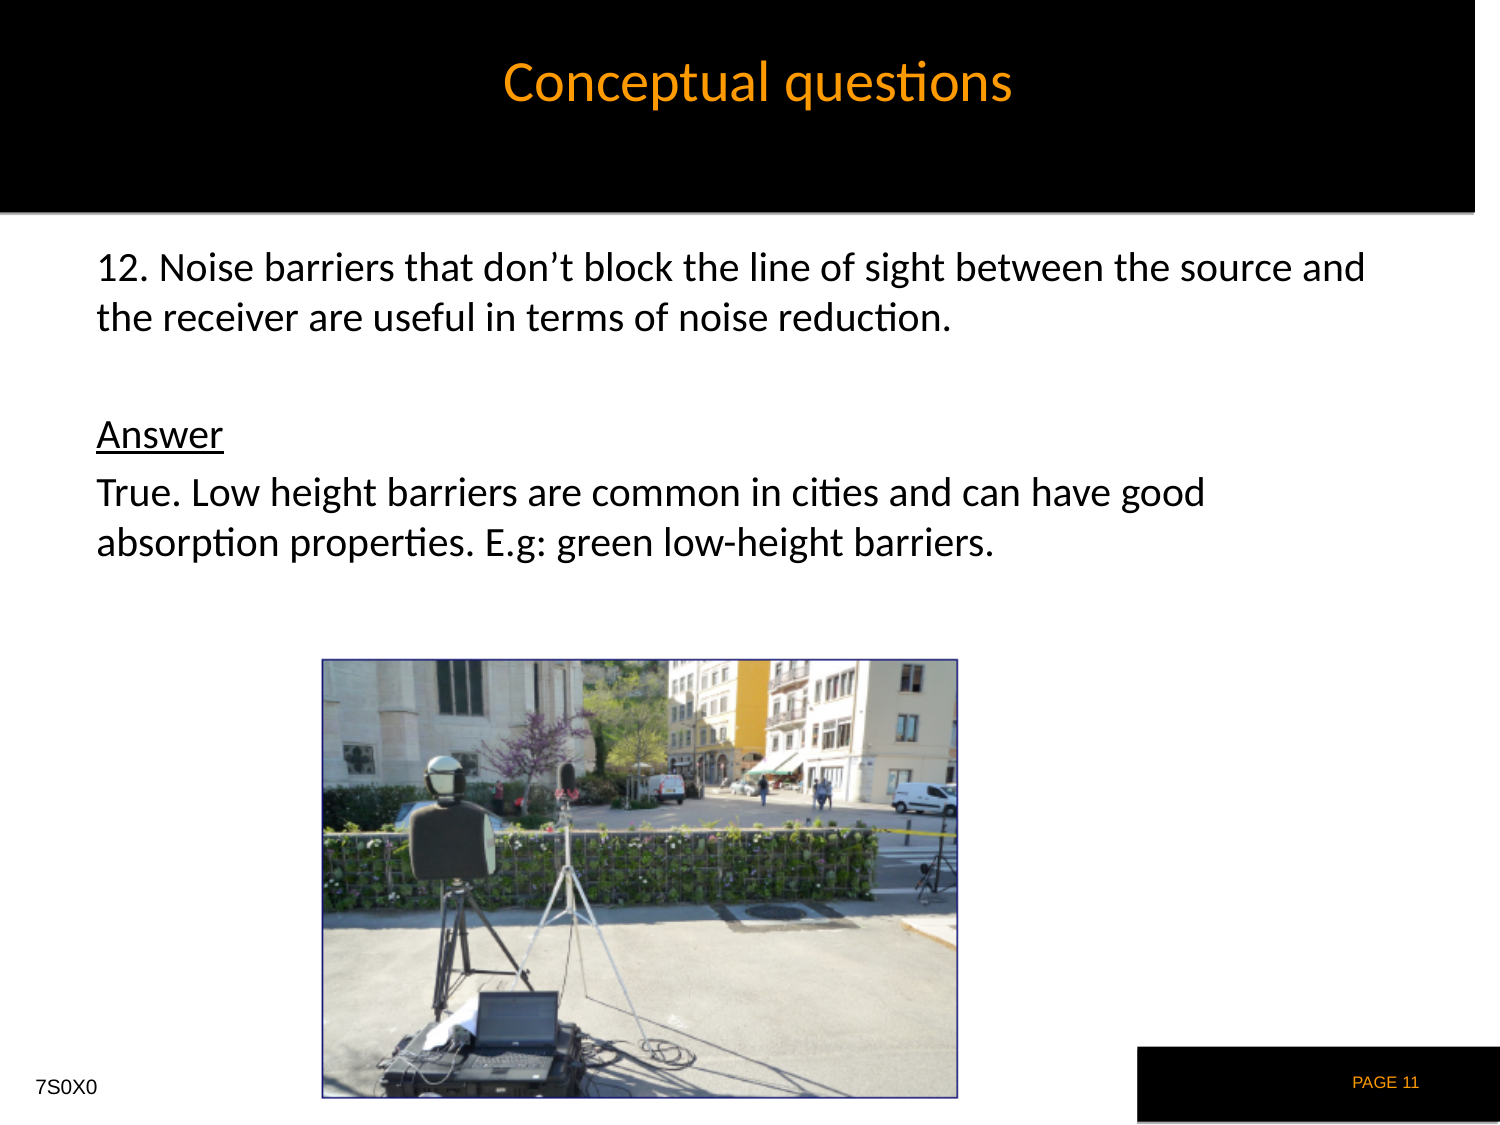

# Conceptual questions
12. Noise barriers that don’t block the line of sight between the source and the receiver are useful in terms of noise reduction.
Answer
True. Low height barriers are common in cities and can have good absorption properties. E.g: green low-height barriers.
PAGE 11
7S0X0
2017/02/09
PAGE